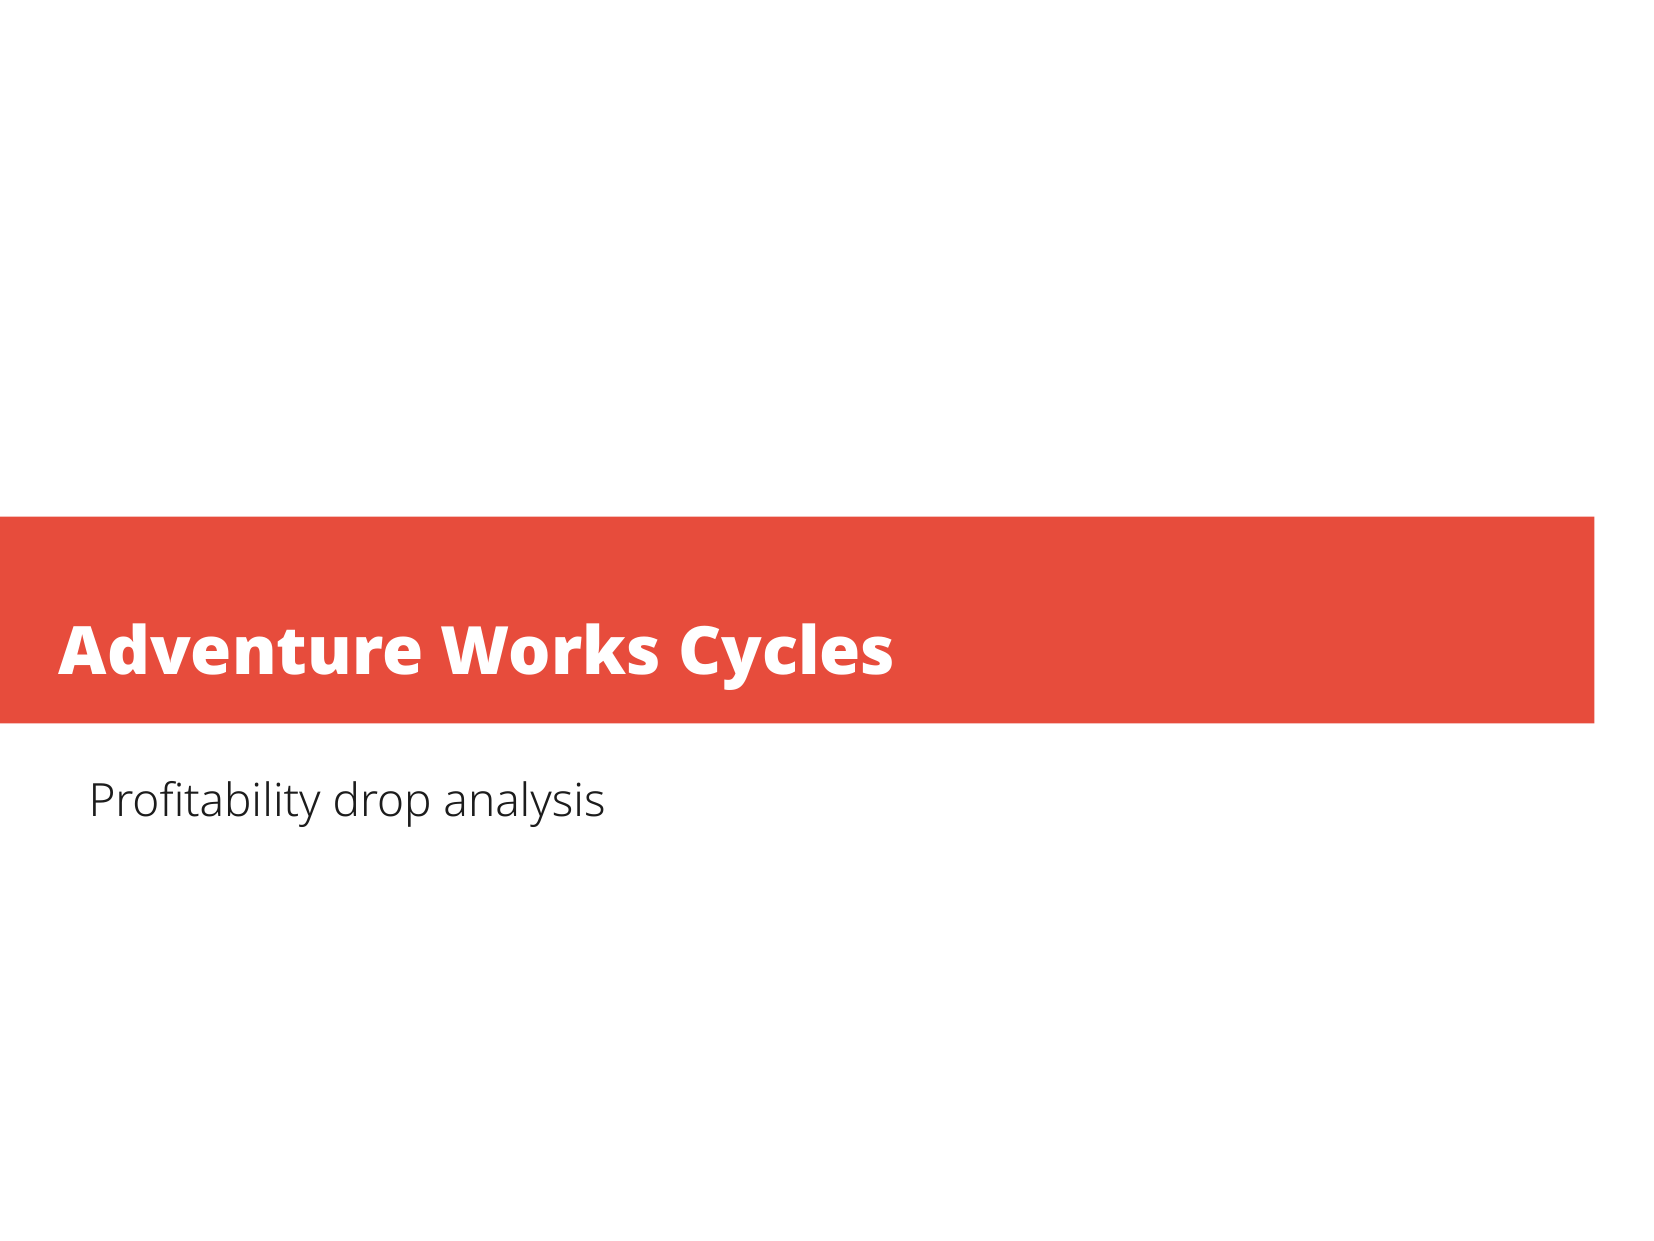

# Adventure Works Cycles
Profitability drop analysis